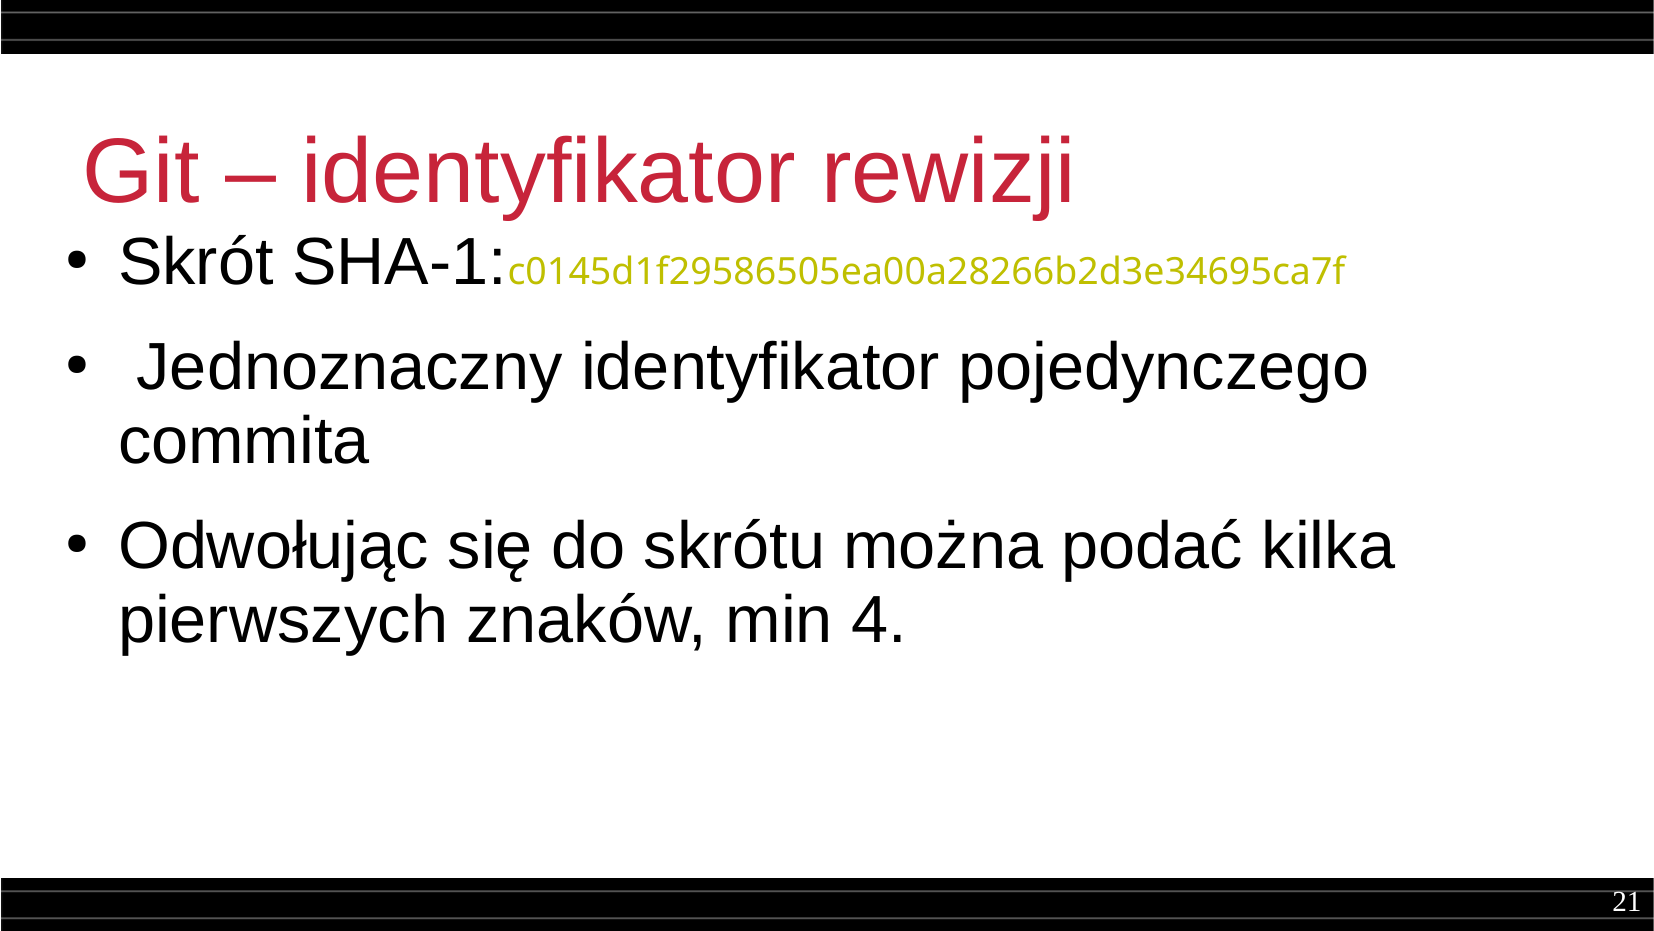

# Git – identyfikator rewizji
Skrót SHA-1:c0145d1f29586505ea00a28266b2d3e34695ca7f
 Jednoznaczny identyfikator pojedynczego commita
Odwołując się do skrótu można podać kilka pierwszych znaków, min 4.